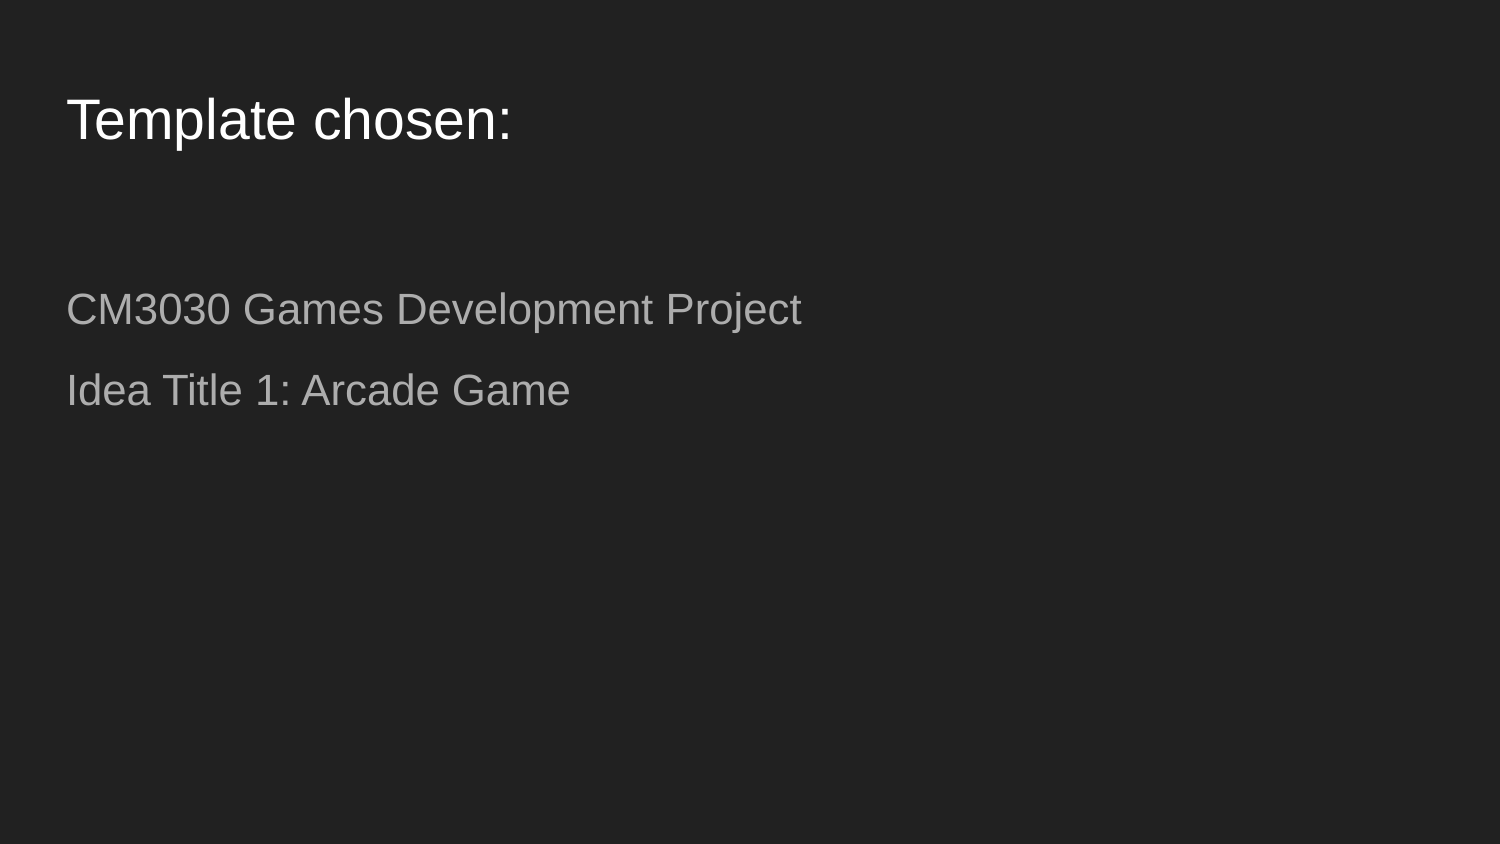

# Template chosen:
CM3030 Games Development Project
Idea Title 1: Arcade Game